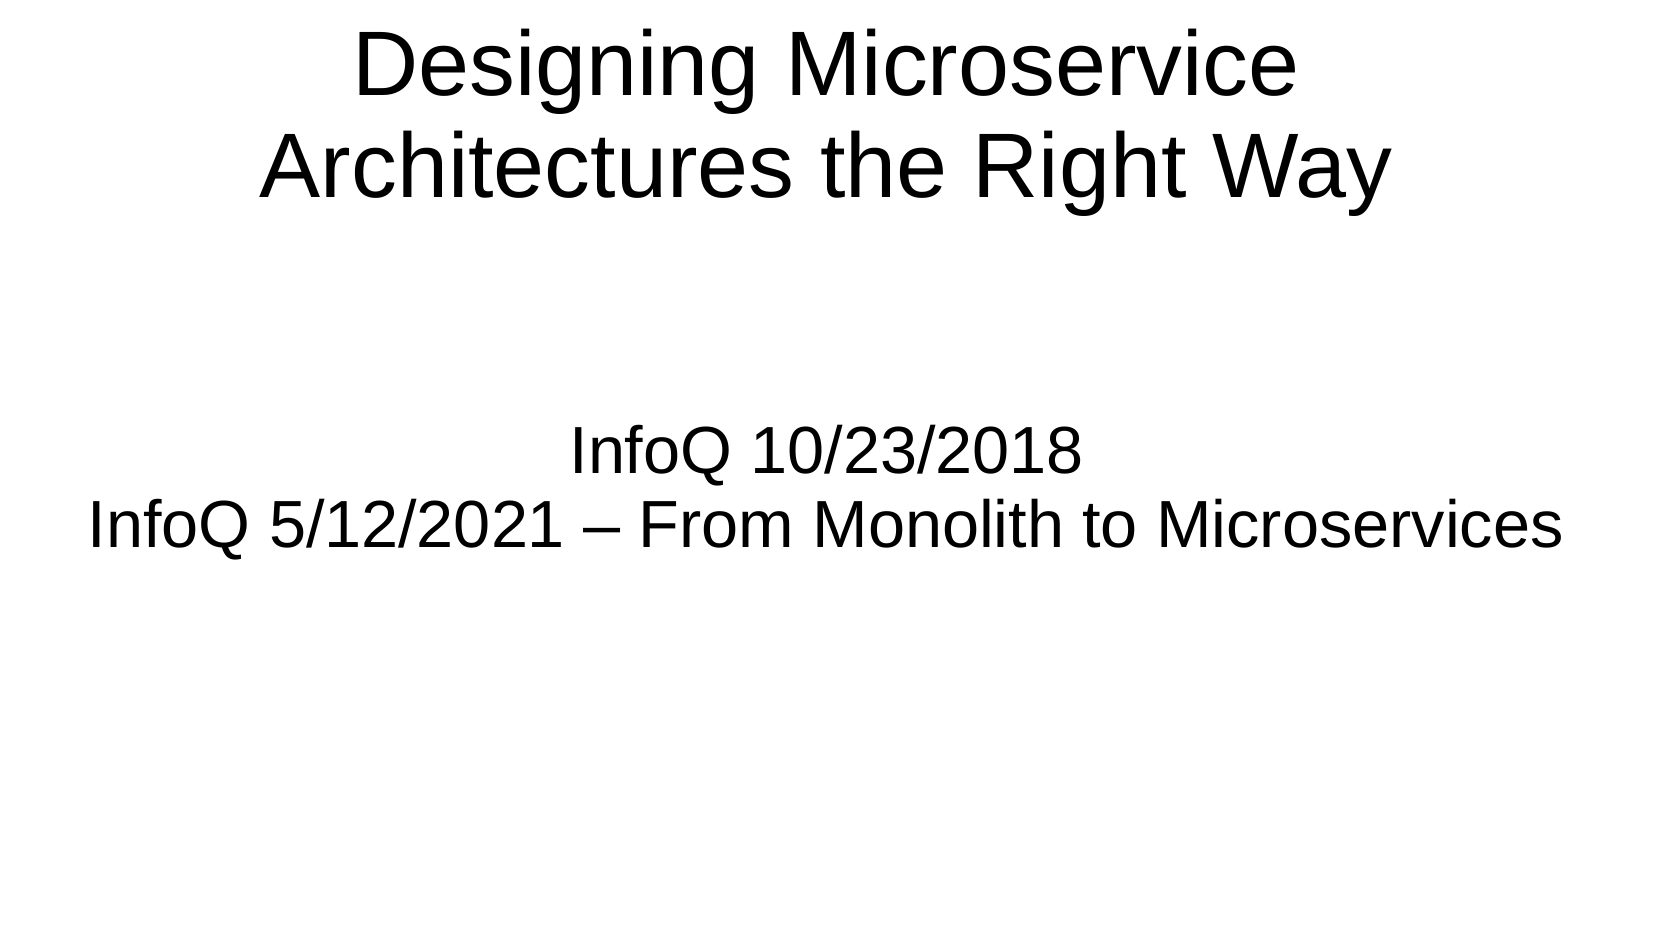

# Designing Microservice Architectures the Right Way
InfoQ 10/23/2018
InfoQ 5/12/2021 – From Monolith to Microservices